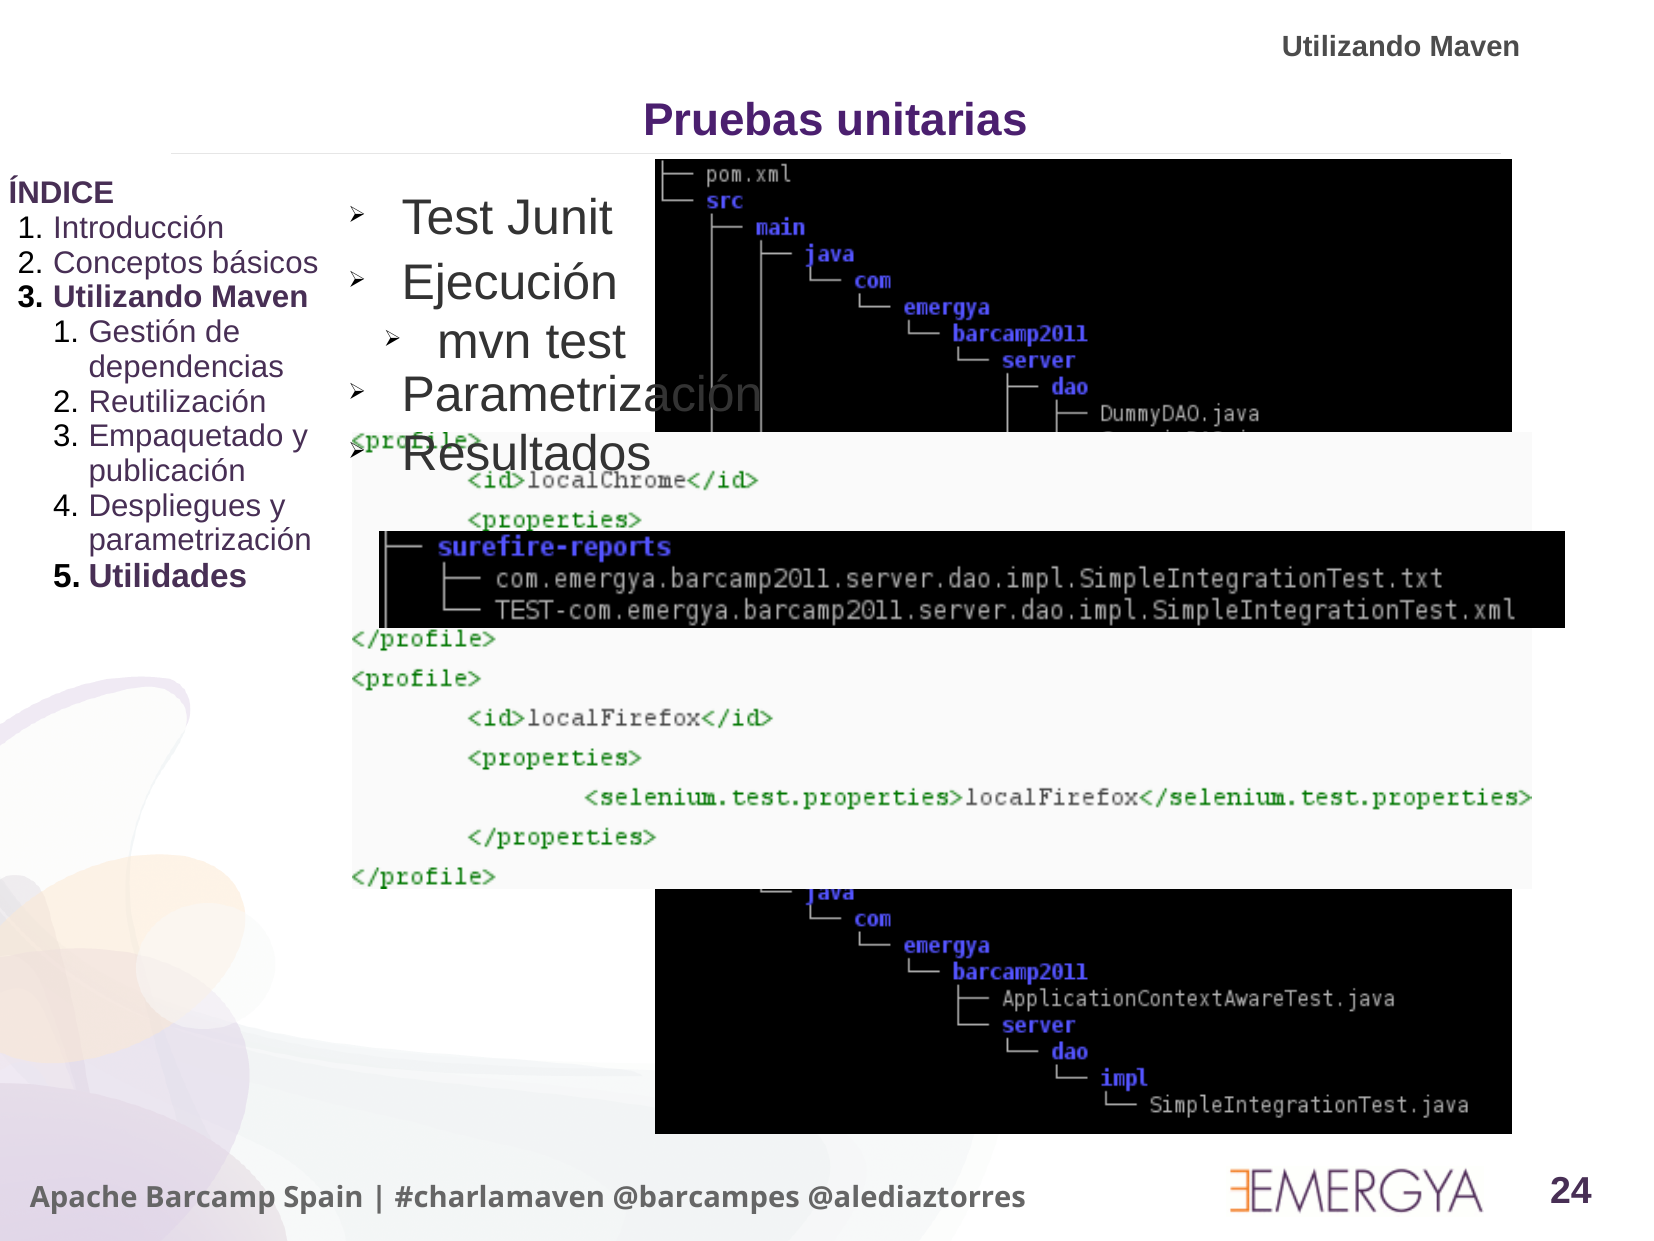

Utilizando Maven
Pruebas unitarias
ÍNDICE
Introducción
Conceptos básicos
Utilizando Maven
Gestión de dependencias
Reutilización
Empaquetado y publicación
Despliegues y parametrización
Utilidades
#
Test Junit
Ejecución
mvn test
Parametrización
Resultados